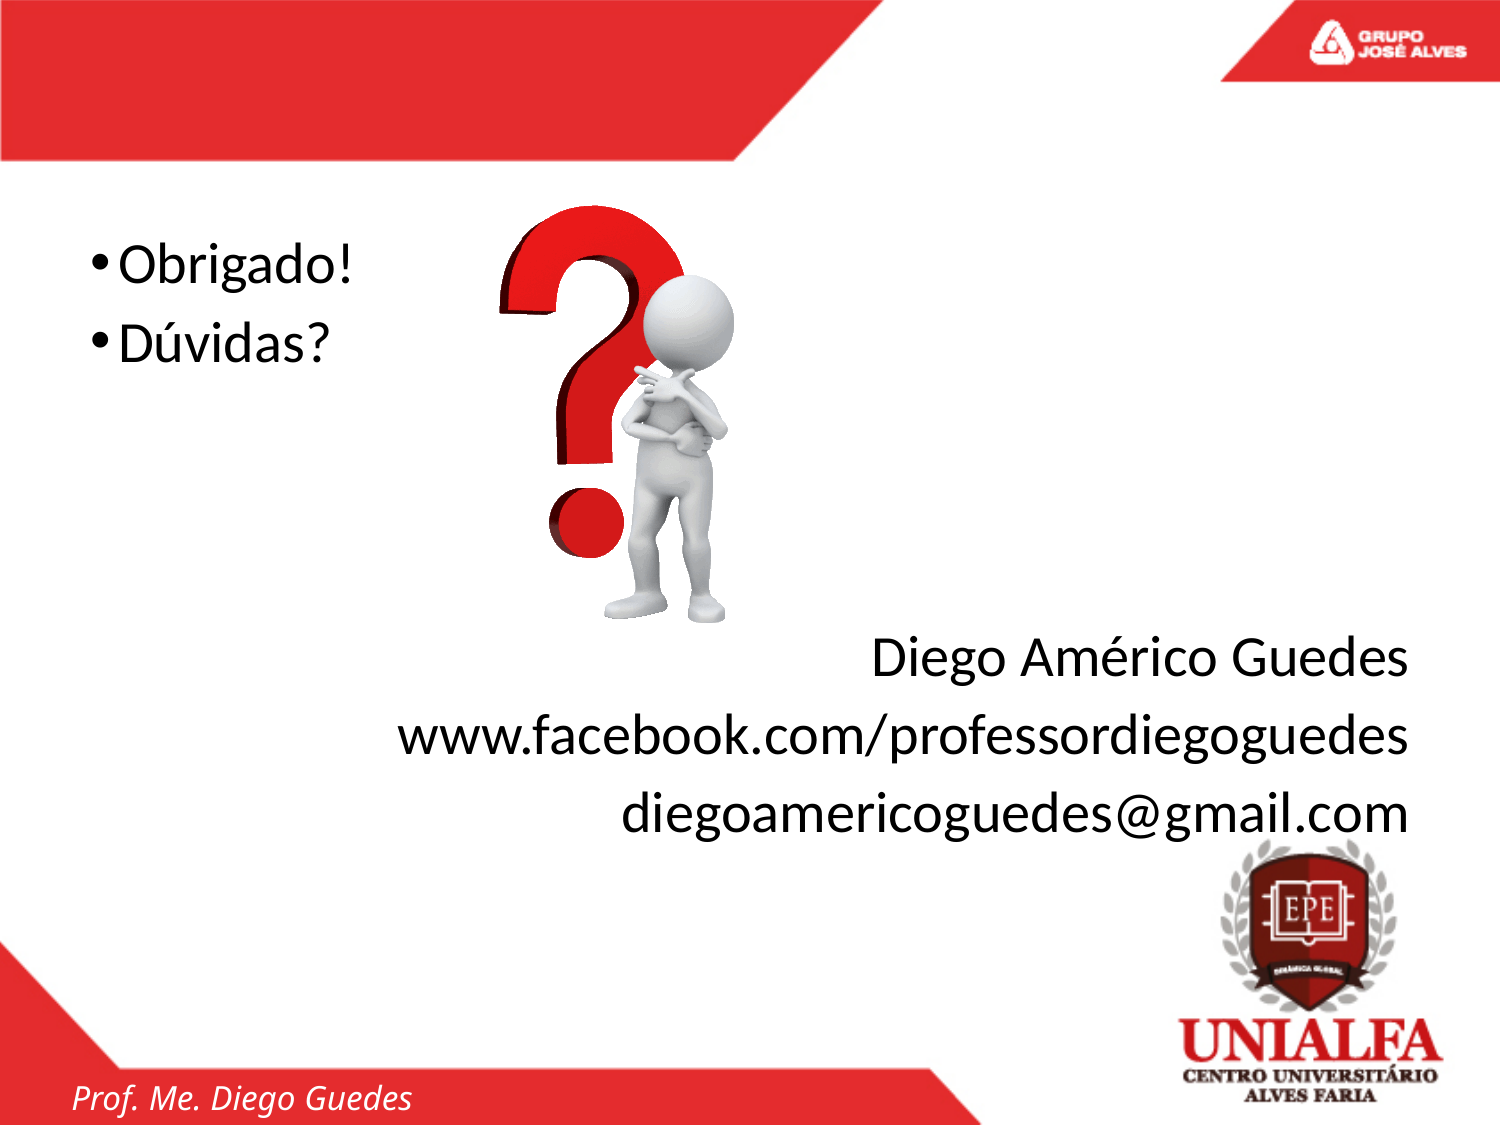

# Obrigado!
Dúvidas?
Diego Américo Guedes
www.facebook.com/professordiegoguedes
diegoamericoguedes@gmail.com
Prof. Me. Diego Guedes